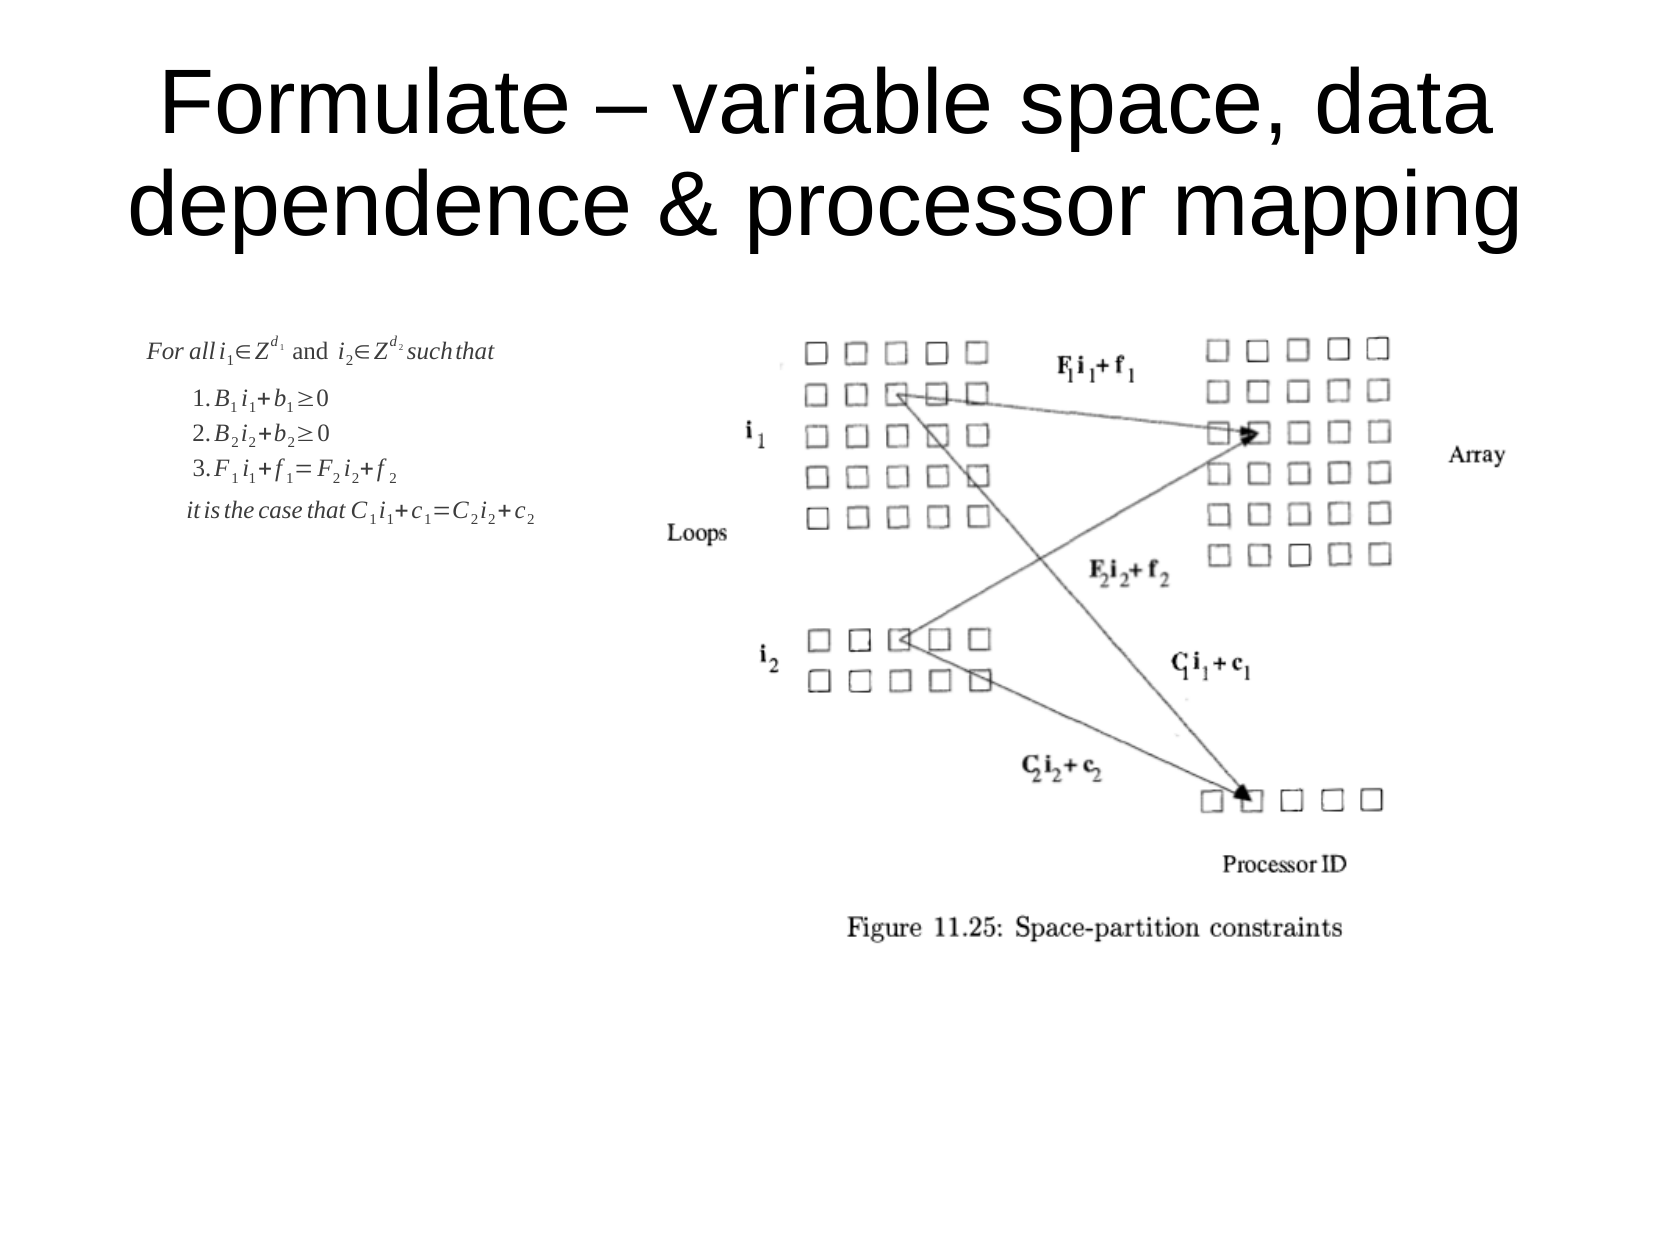

# Formulate – variable space, data dependence & processor mapping